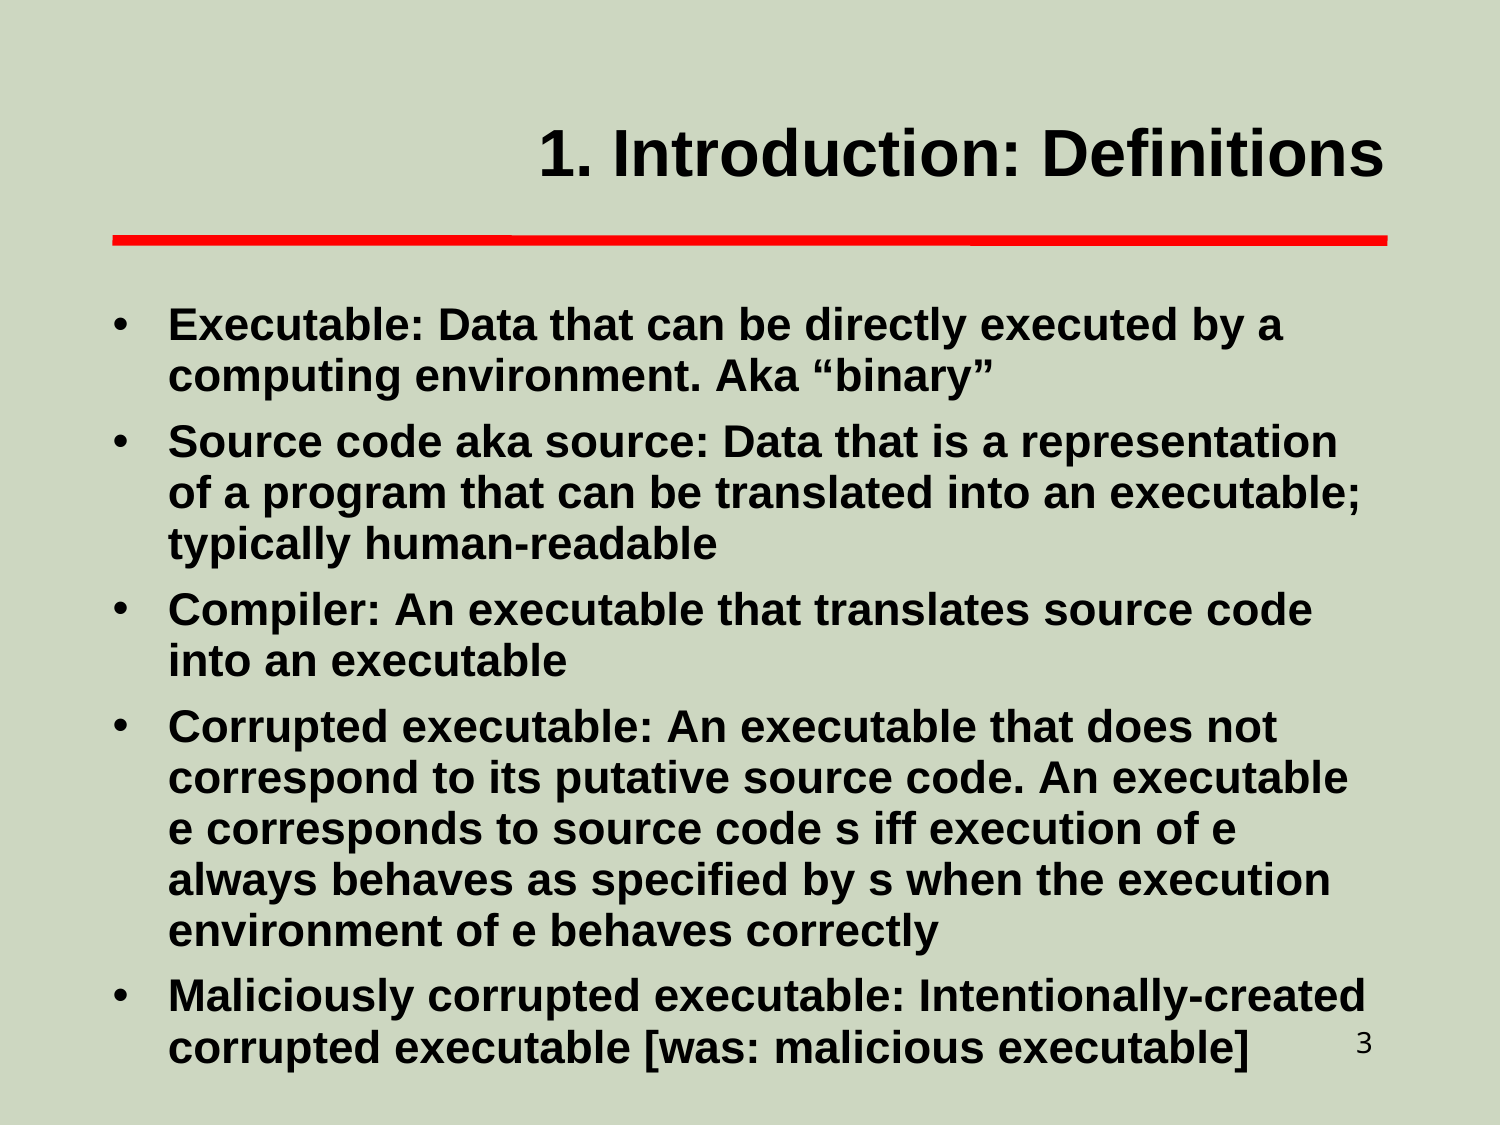

# 1. Introduction: Definitions
Executable: Data that can be directly executed by a computing environment. Aka “binary”
Source code aka source: Data that is a representation of a program that can be translated into an executable; typically human-readable
Compiler: An executable that translates source code into an executable
Corrupted executable: An executable that does not correspond to its putative source code. An executable e corresponds to source code s iff execution of e always behaves as specified by s when the execution environment of e behaves correctly
Maliciously corrupted executable: Intentionally-created corrupted executable [was: malicious executable]